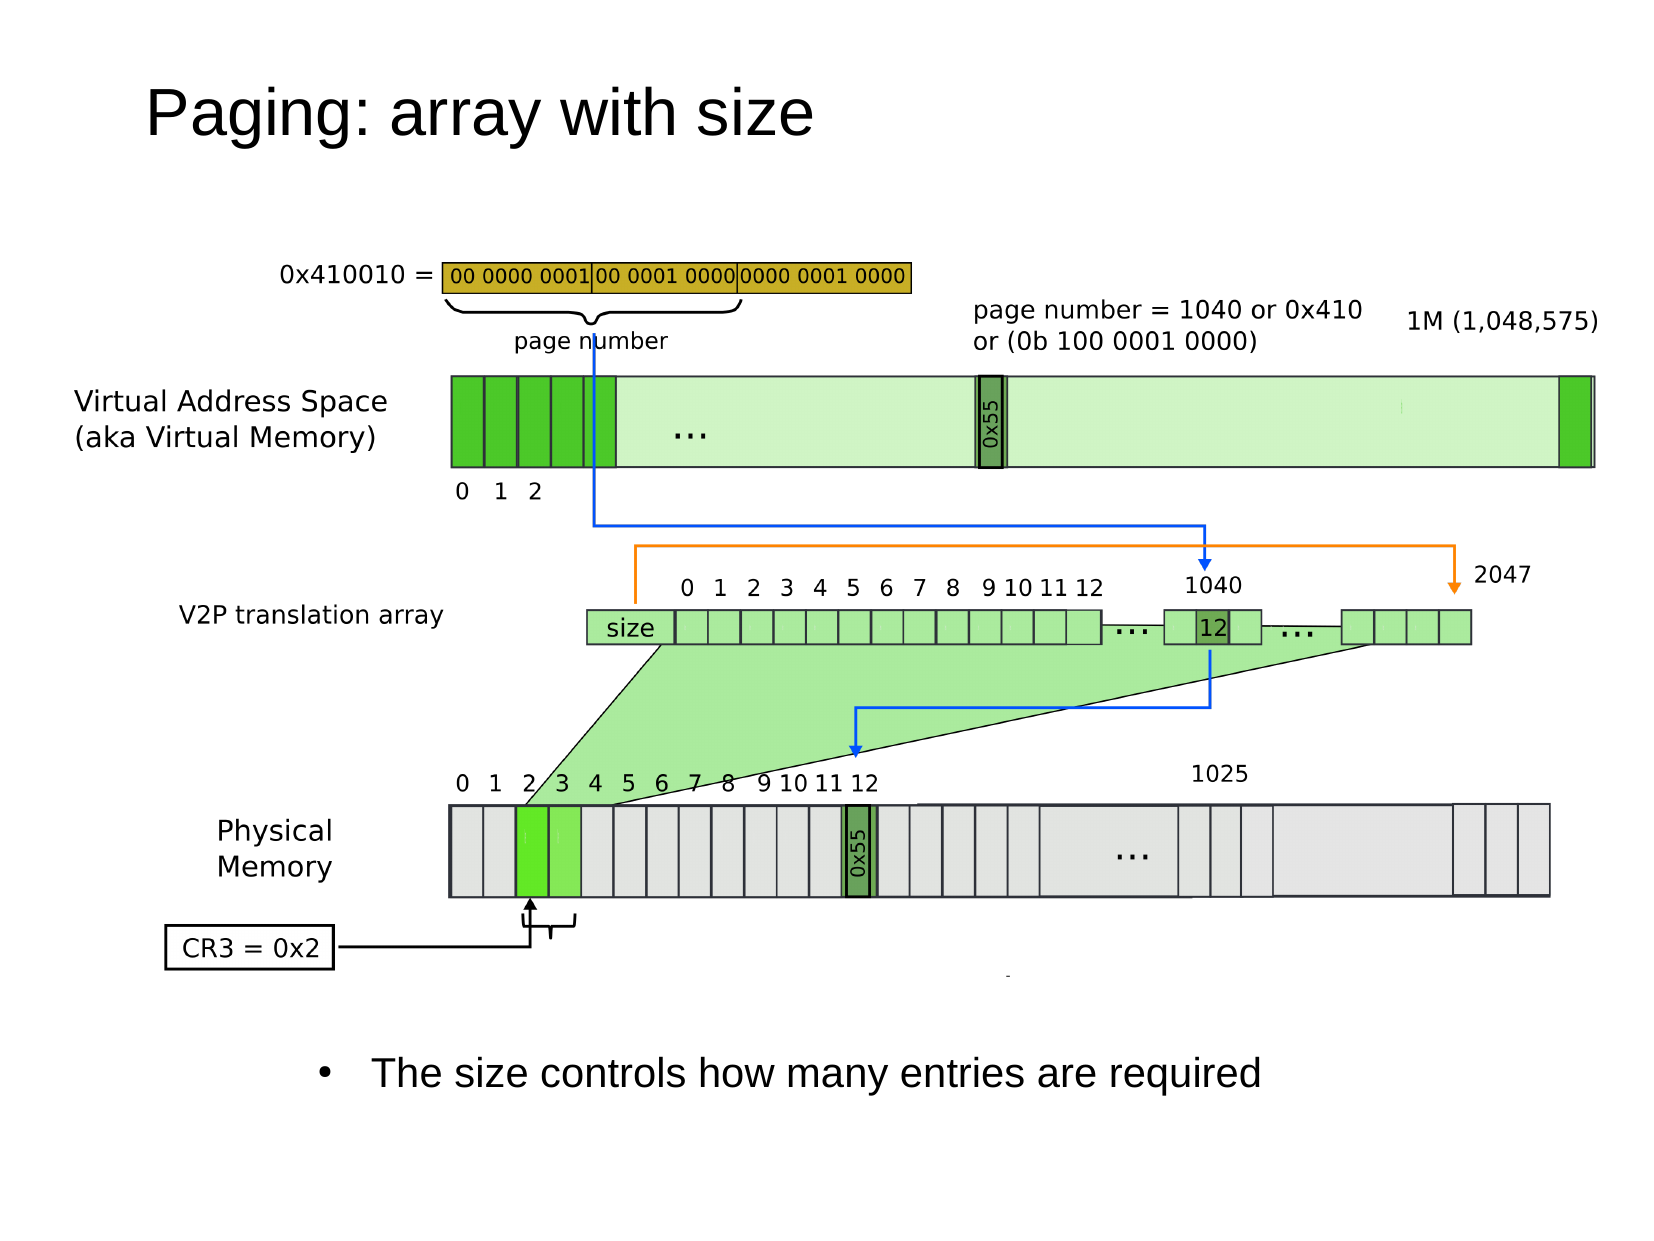

# Paging: array with size
The size controls how many entries are required